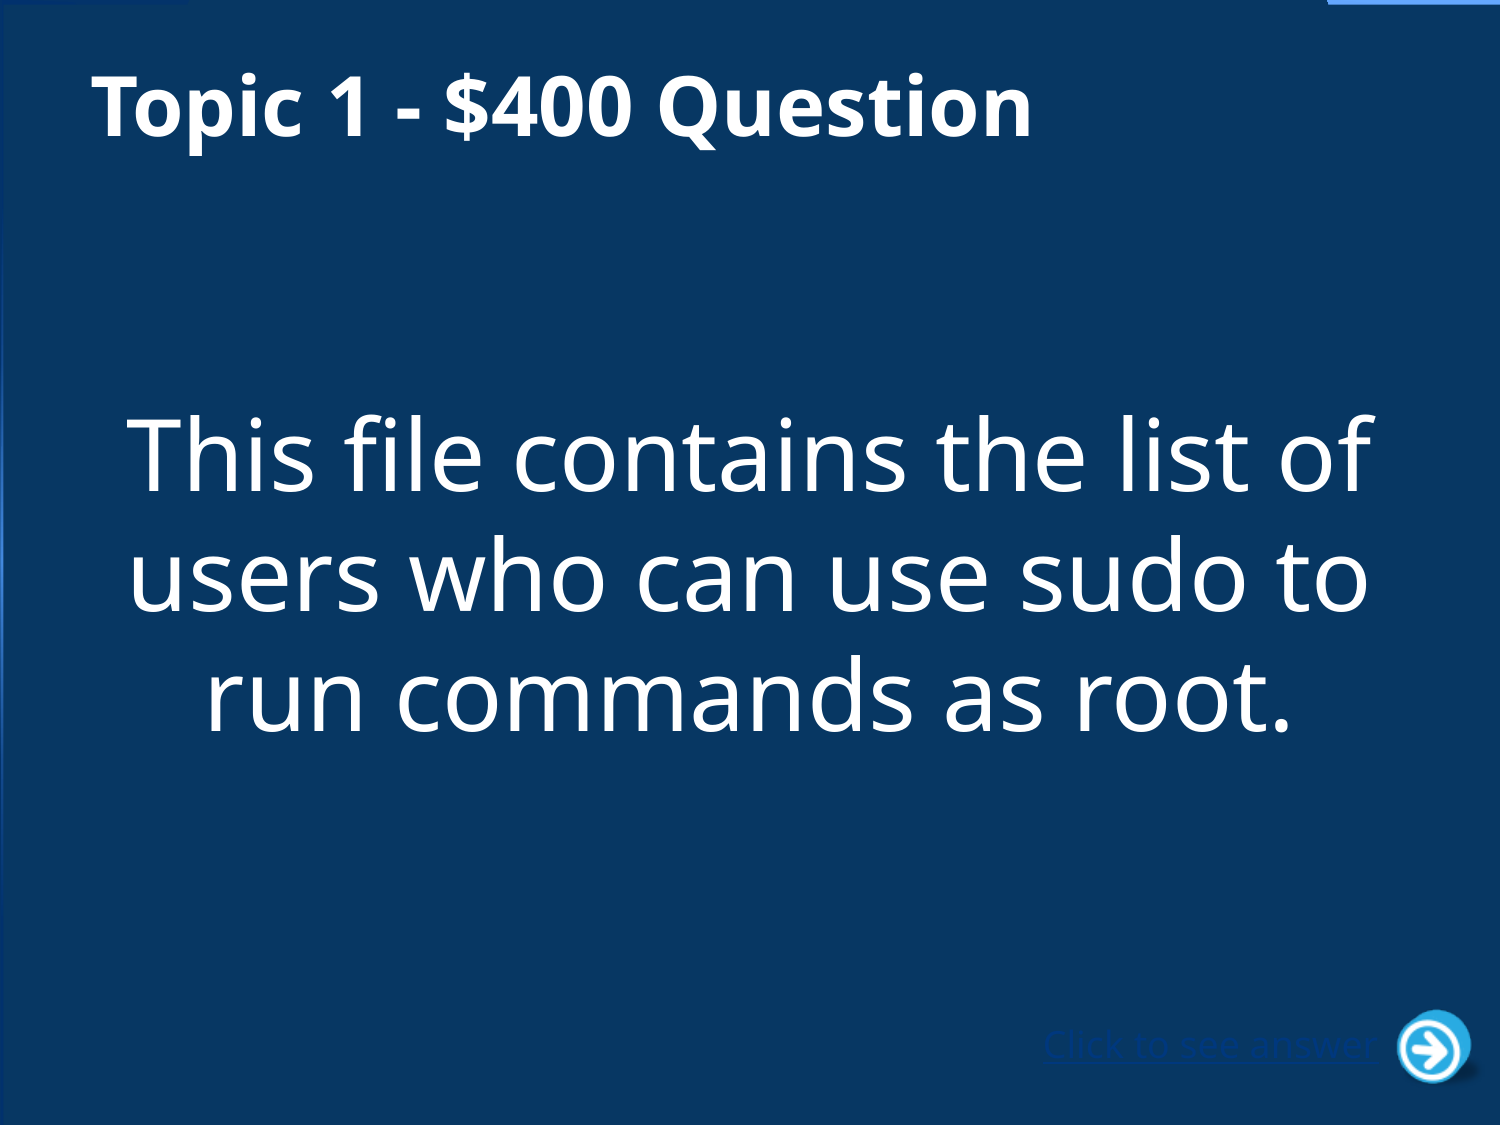

Topic 1 - $400 Question
# This file contains the list of users who can use sudo to run commands as root.
Click to see answer